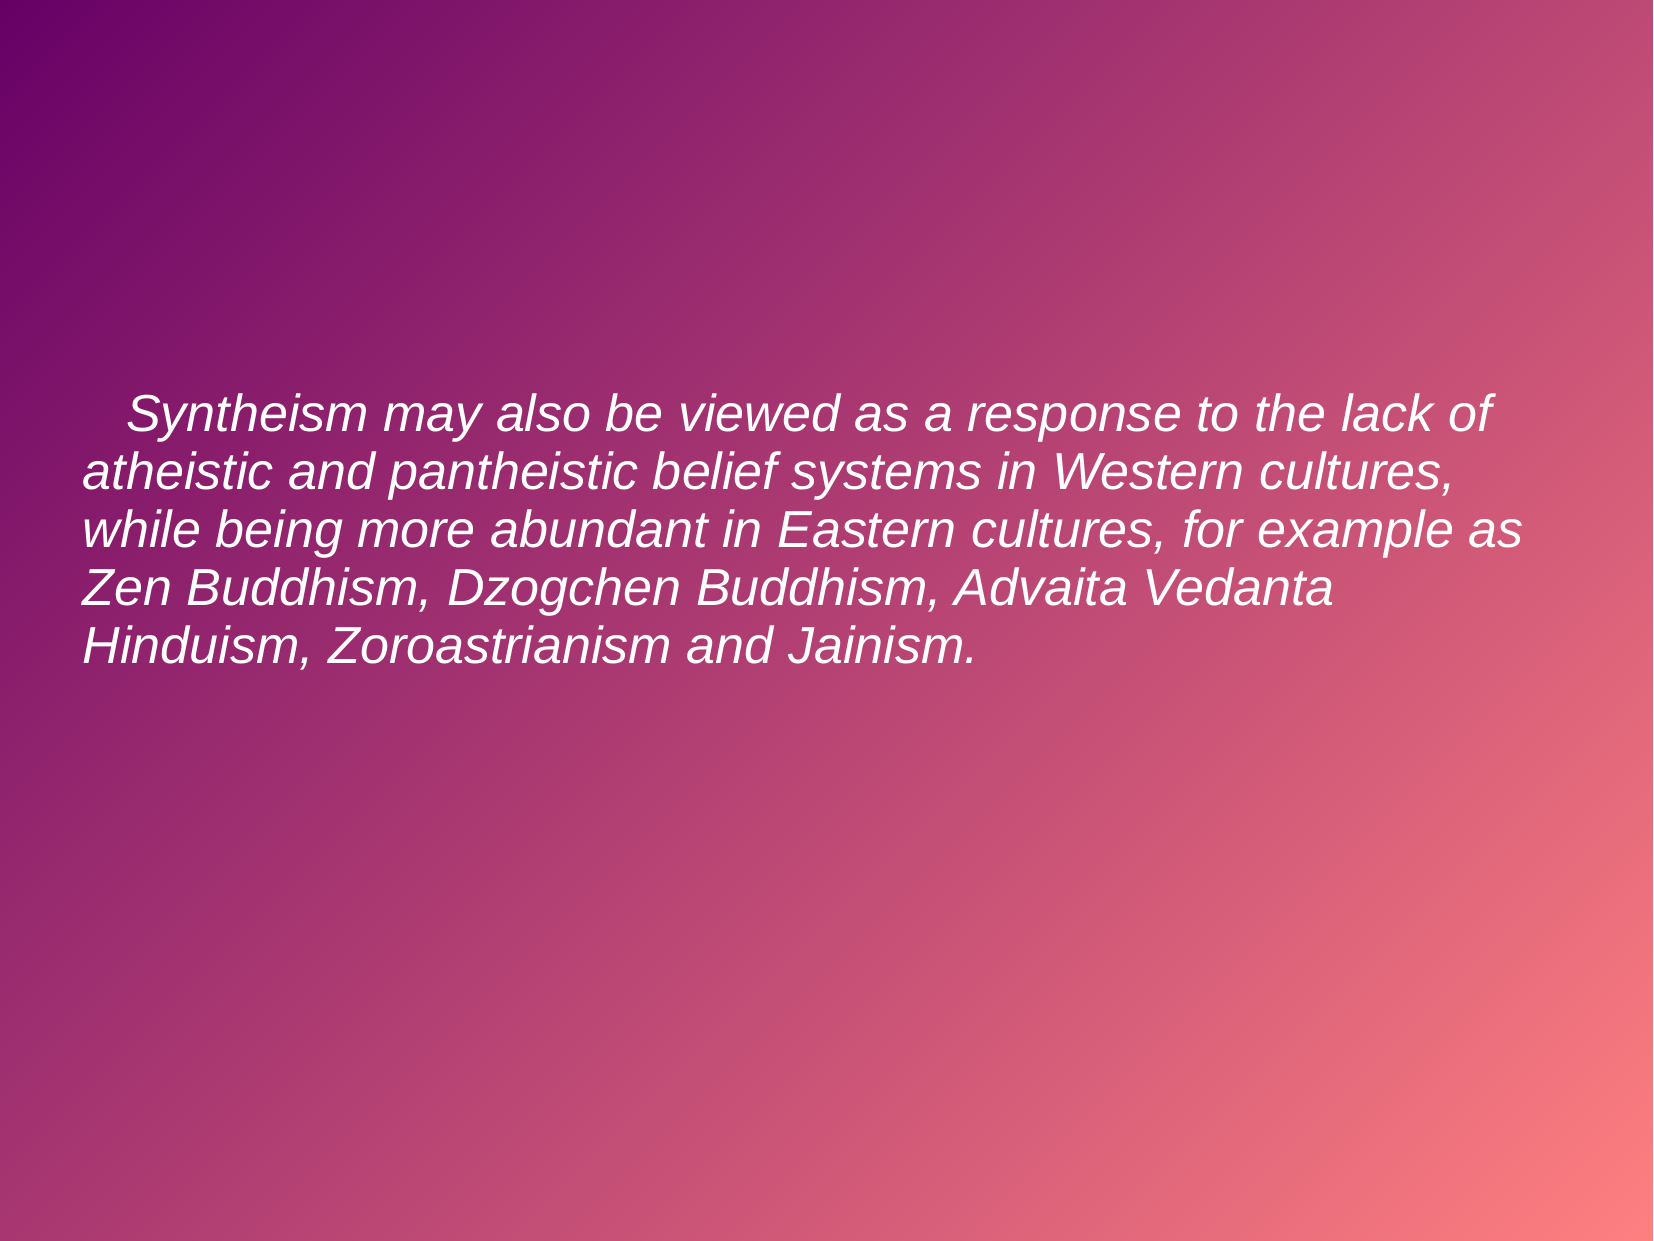

# Syntheism may also be viewed as a response to the lack of atheistic and pantheistic belief systems in Western cultures, while being more abundant in Eastern cultures, for example as Zen Buddhism, Dzogchen Buddhism, Advaita Vedanta Hinduism, Zoroastrianism and Jainism.